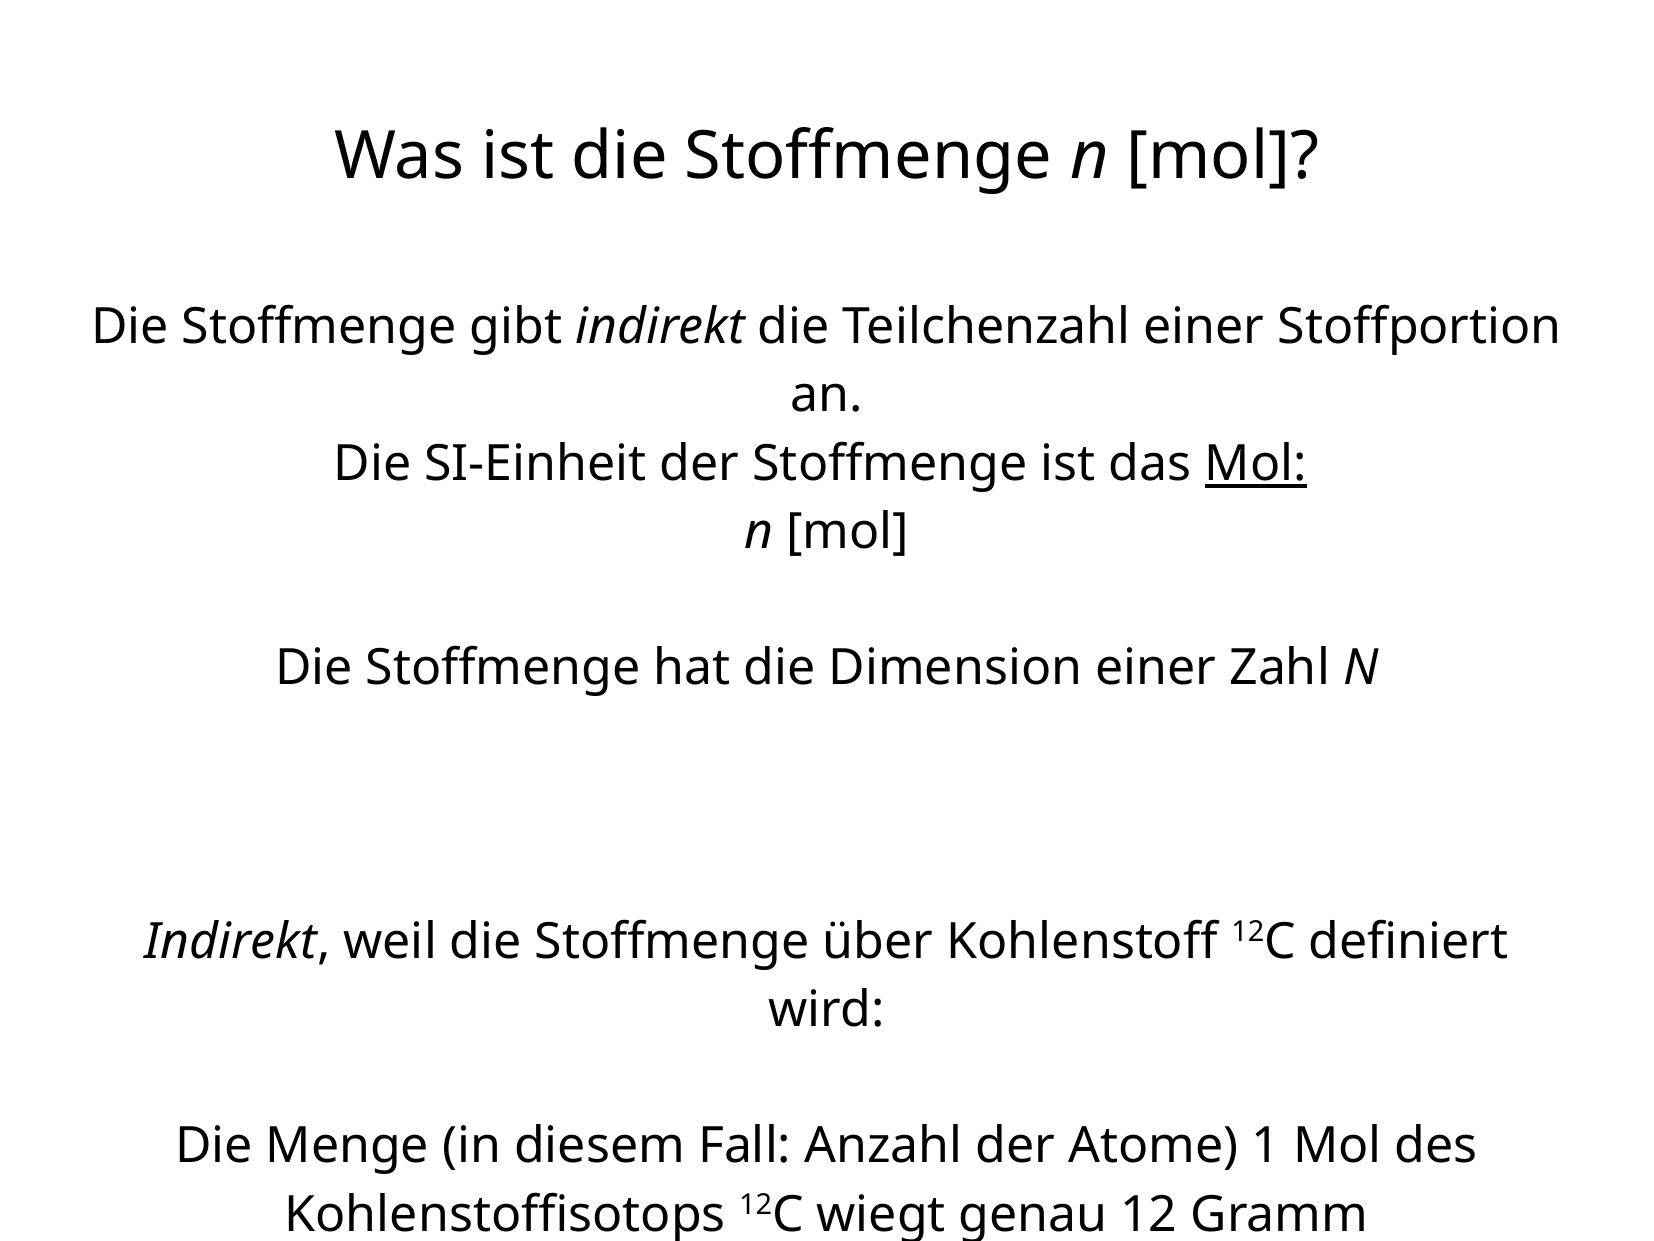

# Was ist die Stoffmenge n [mol]?
Die Stoffmenge gibt indirekt die Teilchenzahl einer Stoffportion an.
Die SI-Einheit der Stoffmenge ist das Mol:
n [mol]
Die Stoffmenge hat die Dimension einer Zahl N
Indirekt, weil die Stoffmenge über Kohlenstoff 12C definiert wird:
Die Menge (in diesem Fall: Anzahl der Atome) 1 Mol des Kohlenstoffisotops 12C wiegt genau 12 Gramm